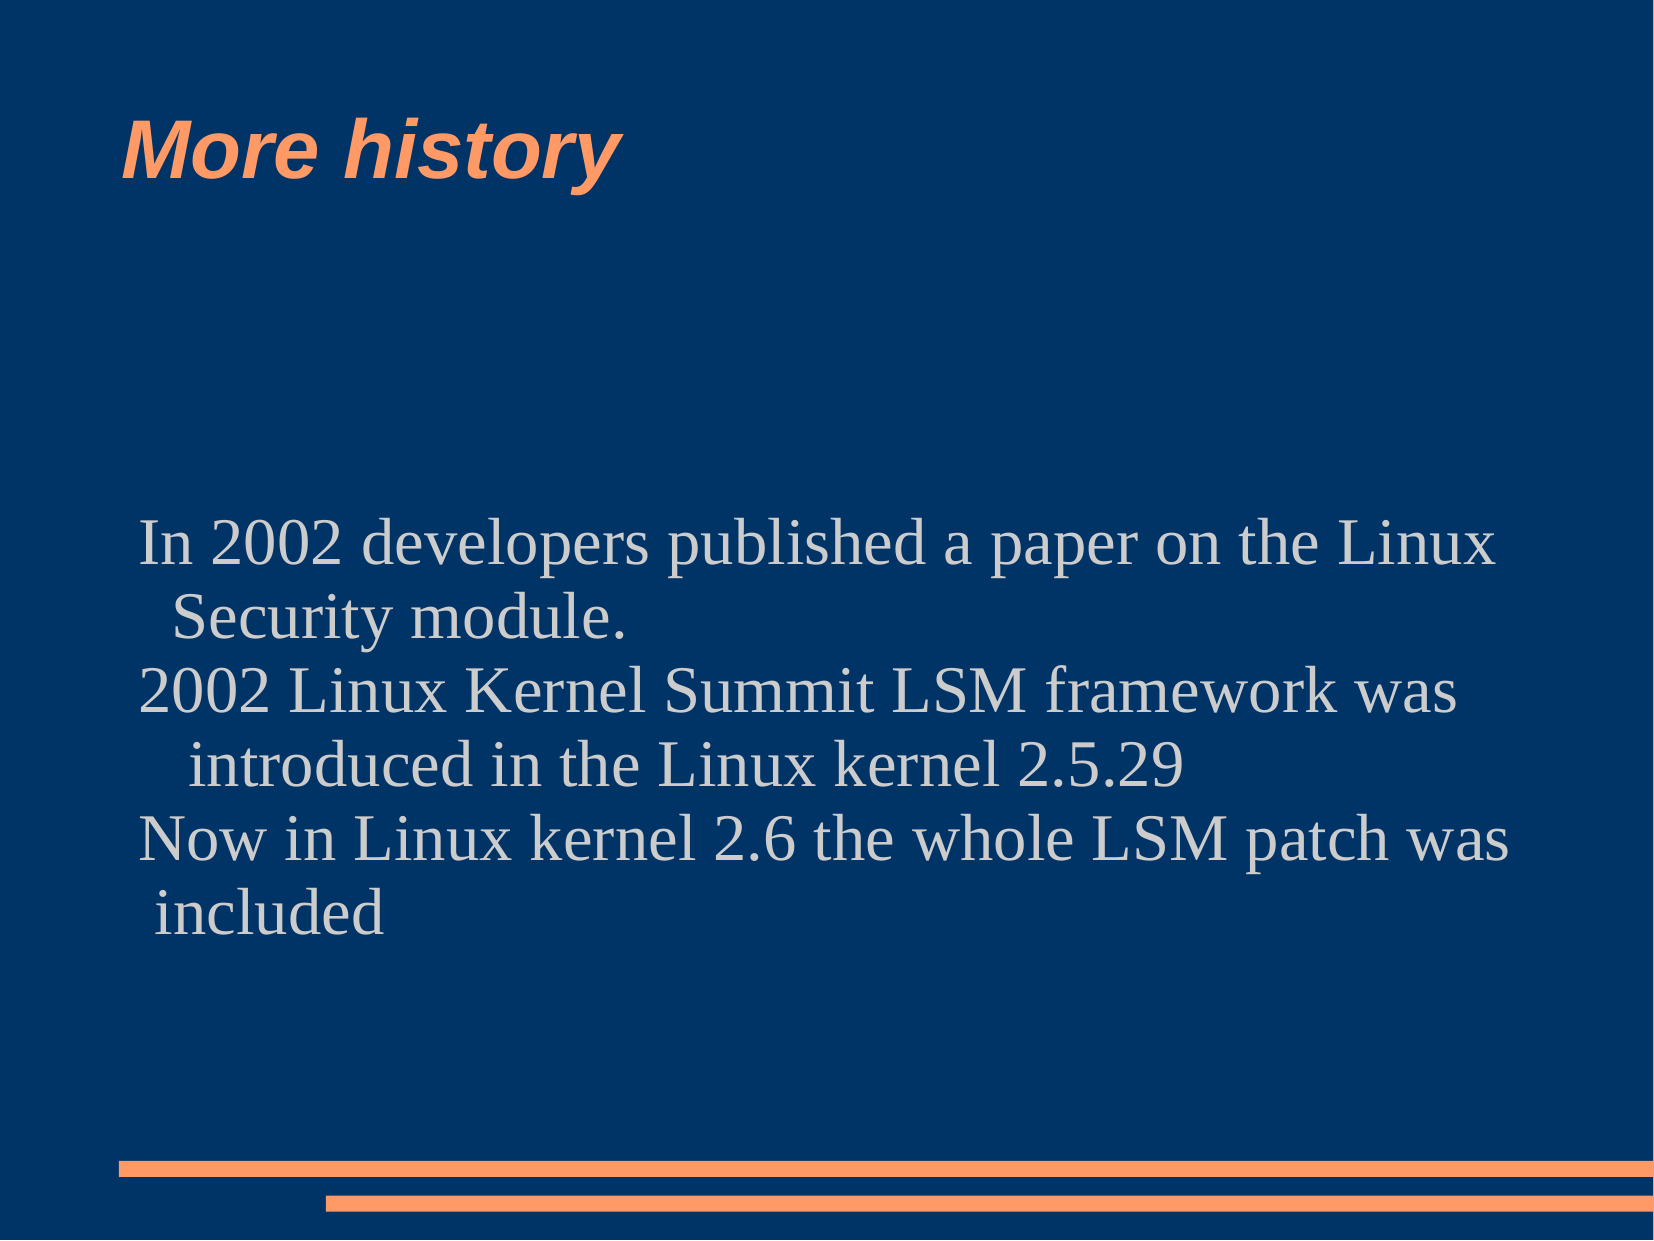

# More history
 In 2002 developers published a paper on the Linux Security module.
 2002 Linux Kernel Summit LSM framework was introduced in the Linux kernel 2.5.29
 Now in Linux kernel 2.6 the whole LSM patch was included